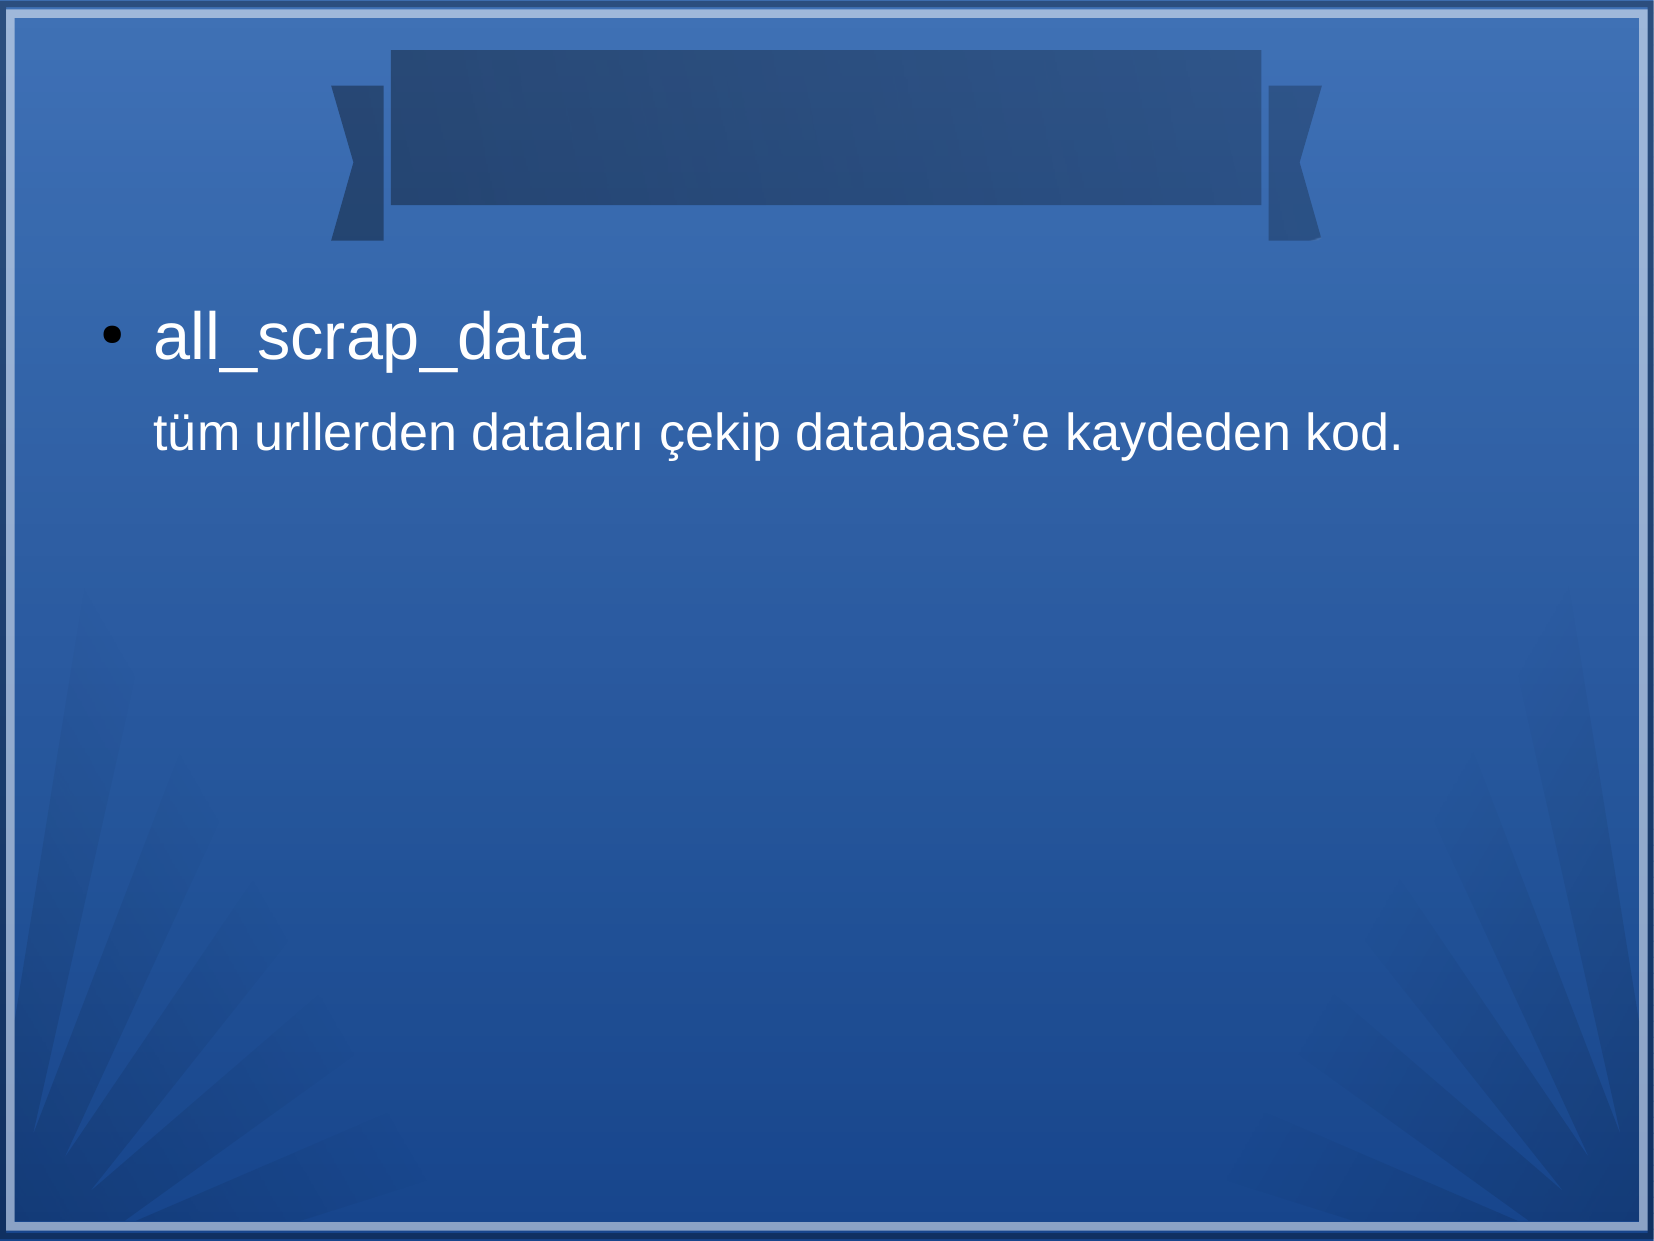

# all_scrap_data
tüm urllerden dataları çekip database’e kaydeden kod.